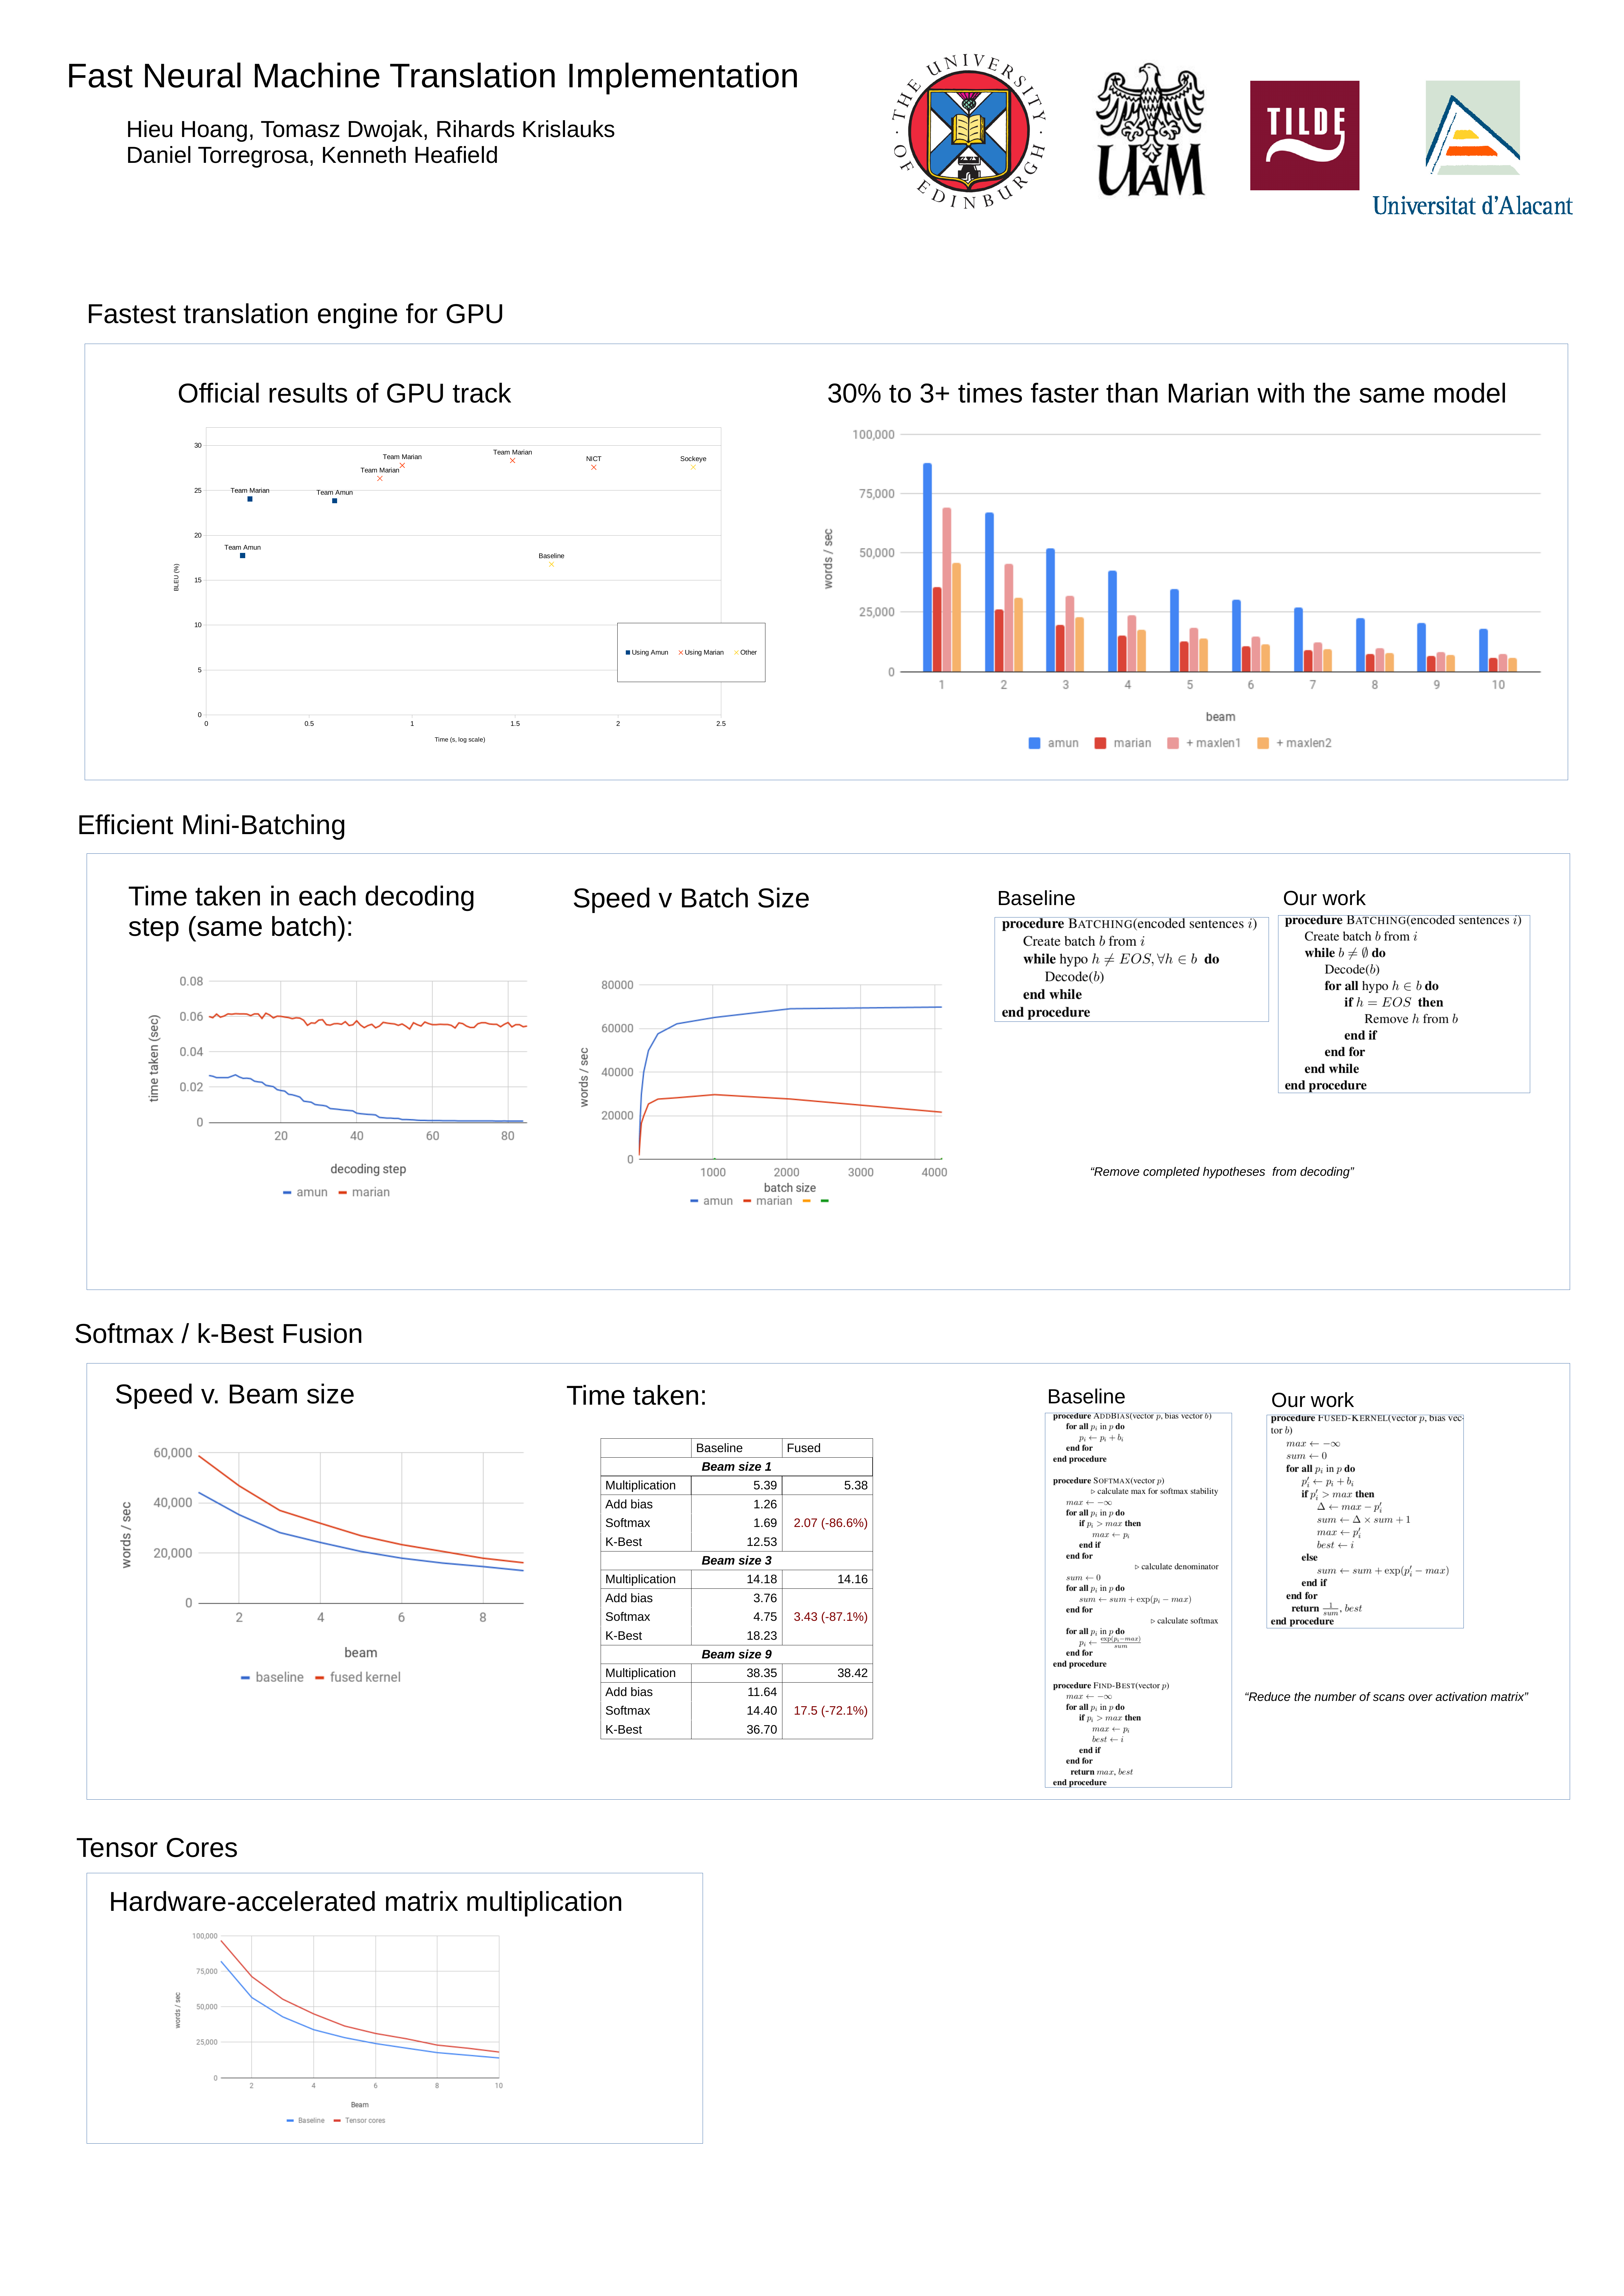

Fast Neural Machine Translation Implementation
`
Hieu Hoang, Tomasz Dwojak, Rihards Krislauks
Daniel Torregrosa, Kenneth Heafield
Fastest translation engine for GPU
Official results of GPU track
30% to 3+ times faster than Marian with the same model
### Chart
| Category | Using Amun | Using Marian | Other |
|---|---|---|---|Efficient Mini-Batching
Time taken in each decoding
step (same batch):
Speed v Batch Size
Baseline
Our work
“Remove completed hypotheses from decoding”
Softmax / k-Best Fusion
Speed v. Beam size
Time taken:
Baseline
Our work
| | Baseline | Fused |
| --- | --- | --- |
| Beam size 1 | | |
| Multiplication | 5.39 | 5.38 |
| Add bias | 1.26 | 2.07 (-86.6%) |
| Softmax | 1.69 | |
| K-Best | 12.53 | |
| Beam size 3 | | |
| Multiplication | 14.18 | 14.16 |
| Add bias | 3.76 | 3.43 (-87.1%) |
| Softmax | 4.75 | |
| K-Best | 18.23 | |
| Beam size 9 | | |
| Multiplication | 38.35 | 38.42 |
| Add bias | 11.64 | 17.5 (-72.1%) |
| Softmax | 14.40 | |
| K-Best | 36.70 | |
“Reduce the number of scans over activation matrix”
Tensor Cores
Hardware-accelerated matrix multiplication